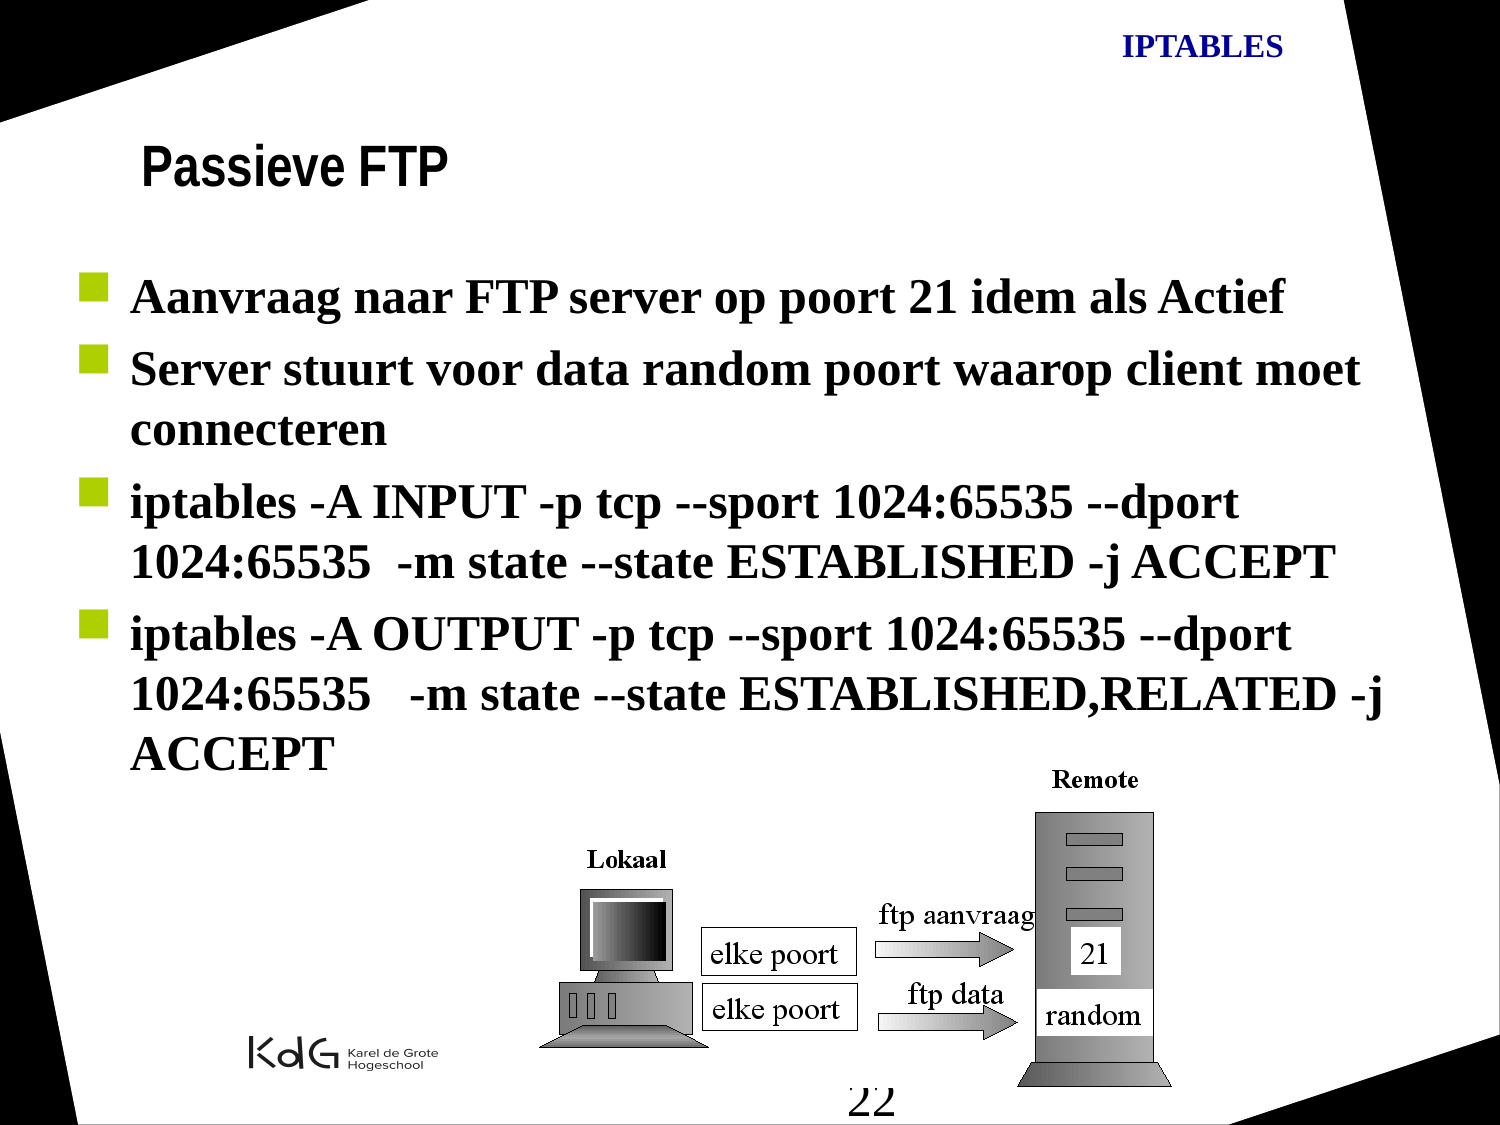

Passieve FTP
Aanvraag naar FTP server op poort 21 idem als Actief
Server stuurt voor data random poort waarop client moet connecteren
iptables -A INPUT -p tcp --sport 1024:65535 --dport 1024:65535 -m state --state ESTABLISHED -j ACCEPT
iptables -A OUTPUT -p tcp --sport 1024:65535 --dport 1024:65535 -m state --state ESTABLISHED,RELATED -j ACCEPT